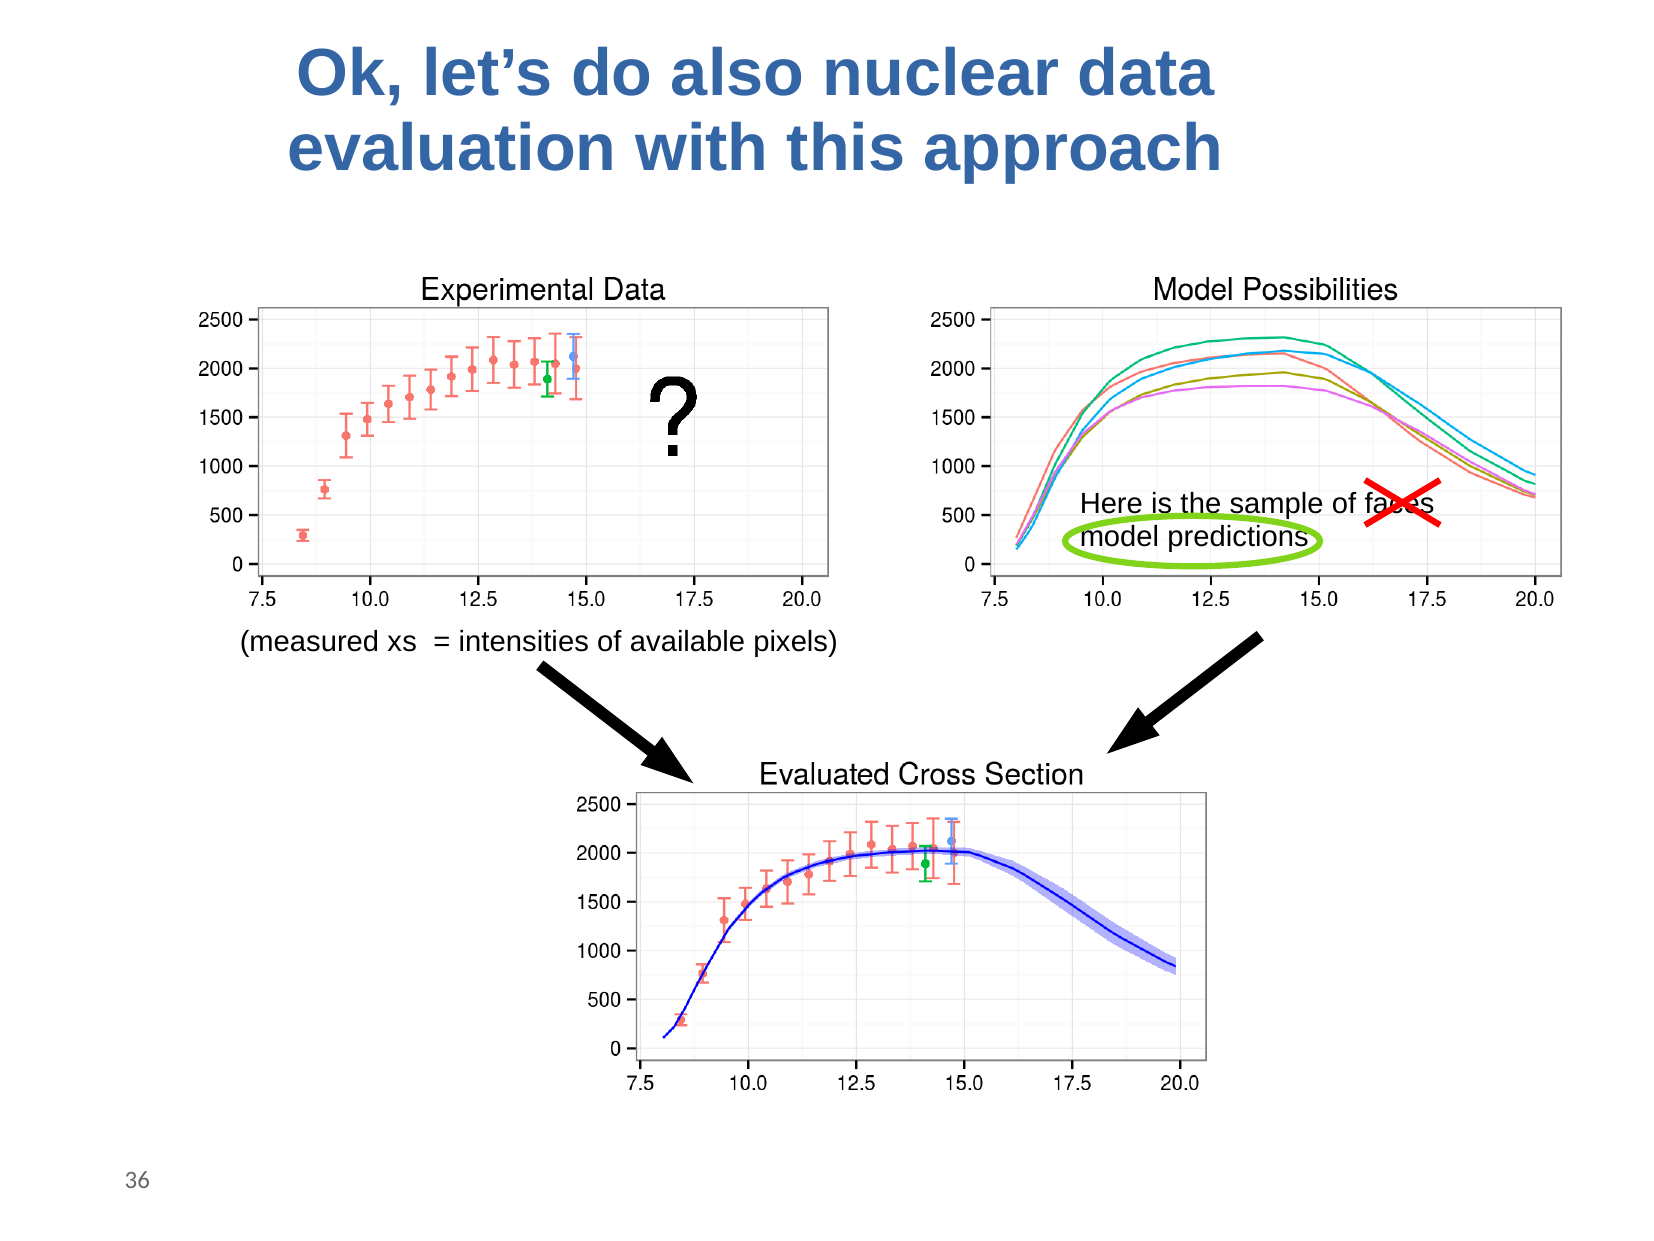

# Ok, let’s do also nuclear data evaluation with this approach
Here is the sample of faces model predictions
(measured xs = intensities of available pixels)
36